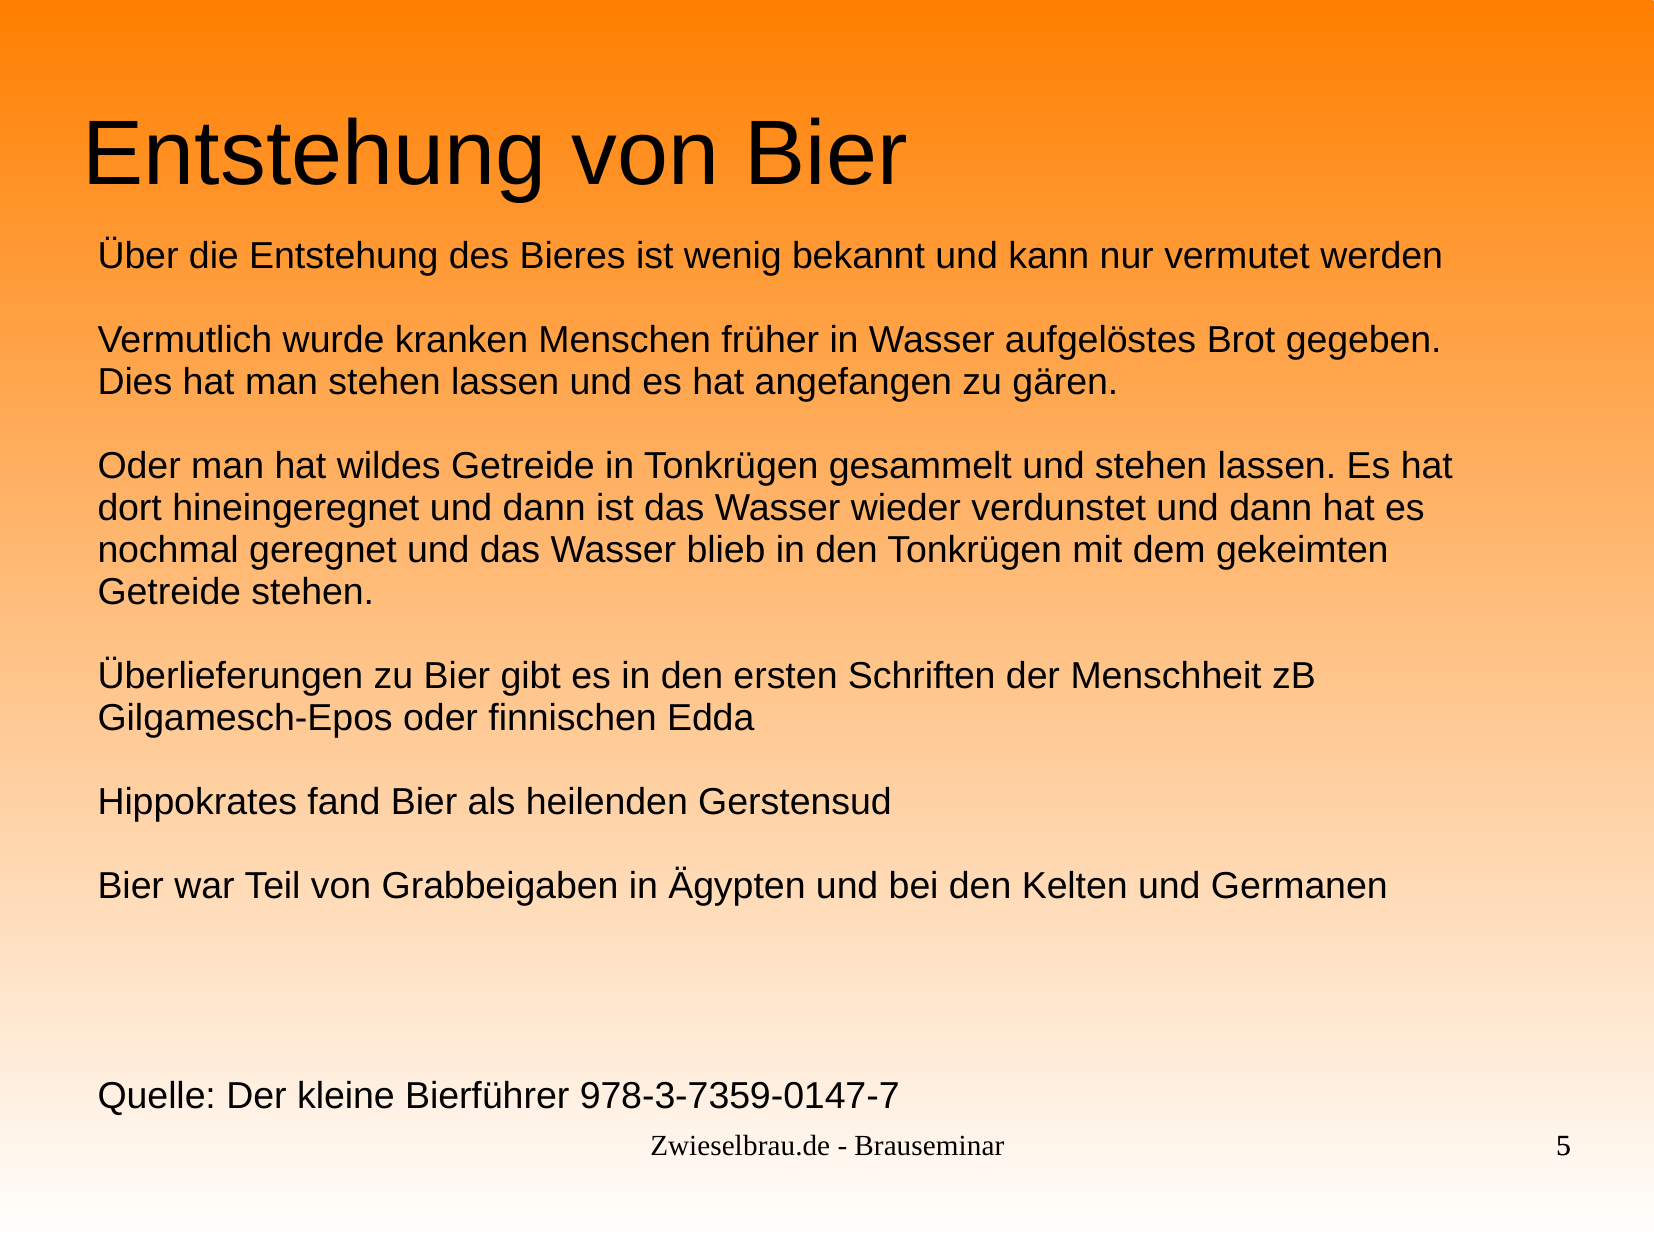

# Entstehung von Bier
Über die Entstehung des Bieres ist wenig bekannt und kann nur vermutet werden
Vermutlich wurde kranken Menschen früher in Wasser aufgelöstes Brot gegeben. Dies hat man stehen lassen und es hat angefangen zu gären.
Oder man hat wildes Getreide in Tonkrügen gesammelt und stehen lassen. Es hat dort hineingeregnet und dann ist das Wasser wieder verdunstet und dann hat es nochmal geregnet und das Wasser blieb in den Tonkrügen mit dem gekeimten Getreide stehen.
Überlieferungen zu Bier gibt es in den ersten Schriften der Menschheit zB Gilgamesch-Epos oder finnischen Edda
Hippokrates fand Bier als heilenden Gerstensud
Bier war Teil von Grabbeigaben in Ägypten und bei den Kelten und Germanen
Quelle: Der kleine Bierführer 978-3-7359-0147-7
Zwieselbrau.de - Brauseminar
5